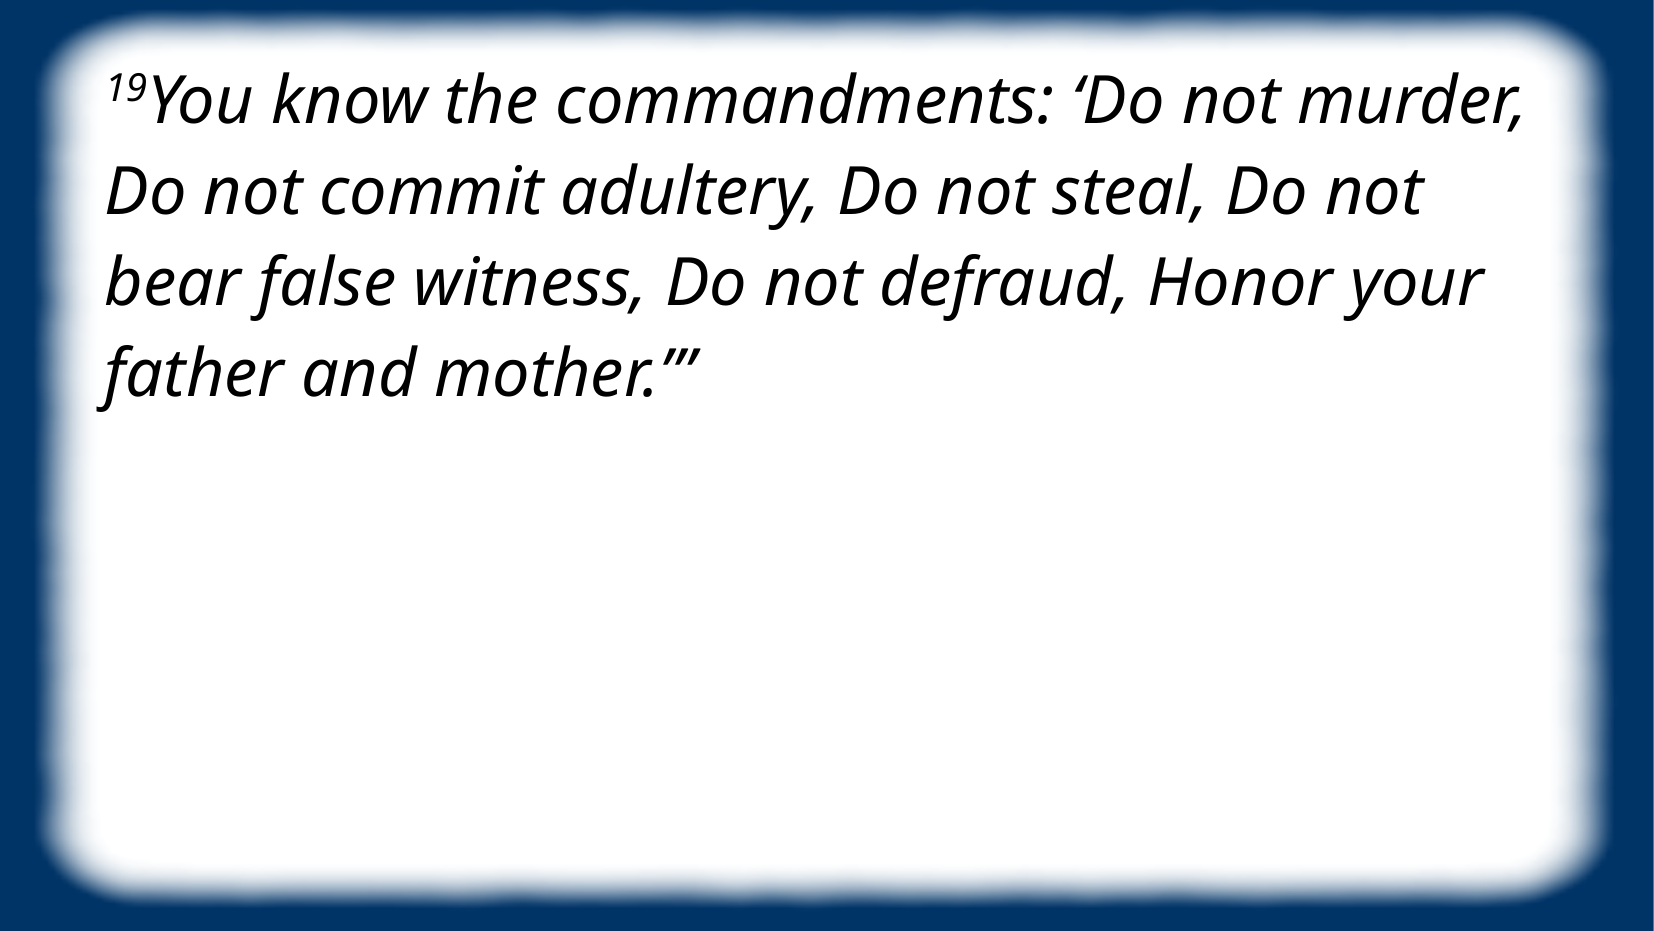

19You know the commandments: ‘Do not murder, Do not commit adultery, Do not steal, Do not bear false witness, Do not defraud, Honor your father and mother.’”